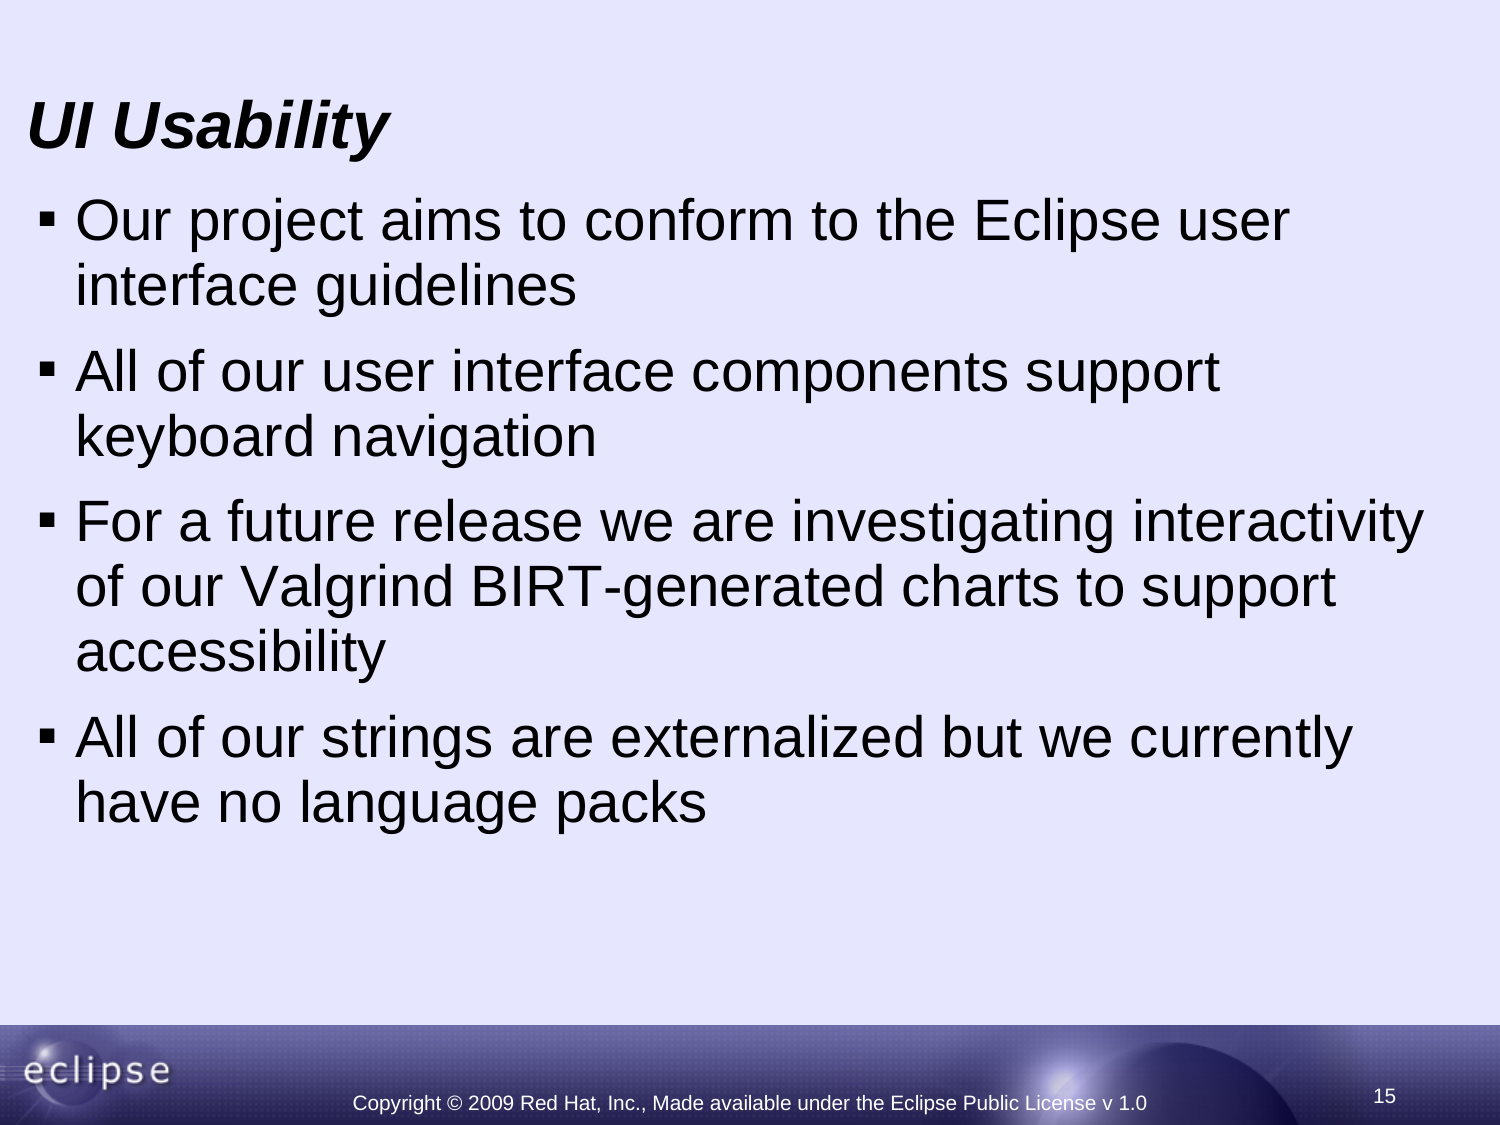

# UI Usability
Our project aims to conform to the Eclipse user interface guidelines
All of our user interface components support keyboard navigation
For a future release we are investigating interactivity of our Valgrind BIRT-generated charts to support accessibility
All of our strings are externalized but we currently have no language packs